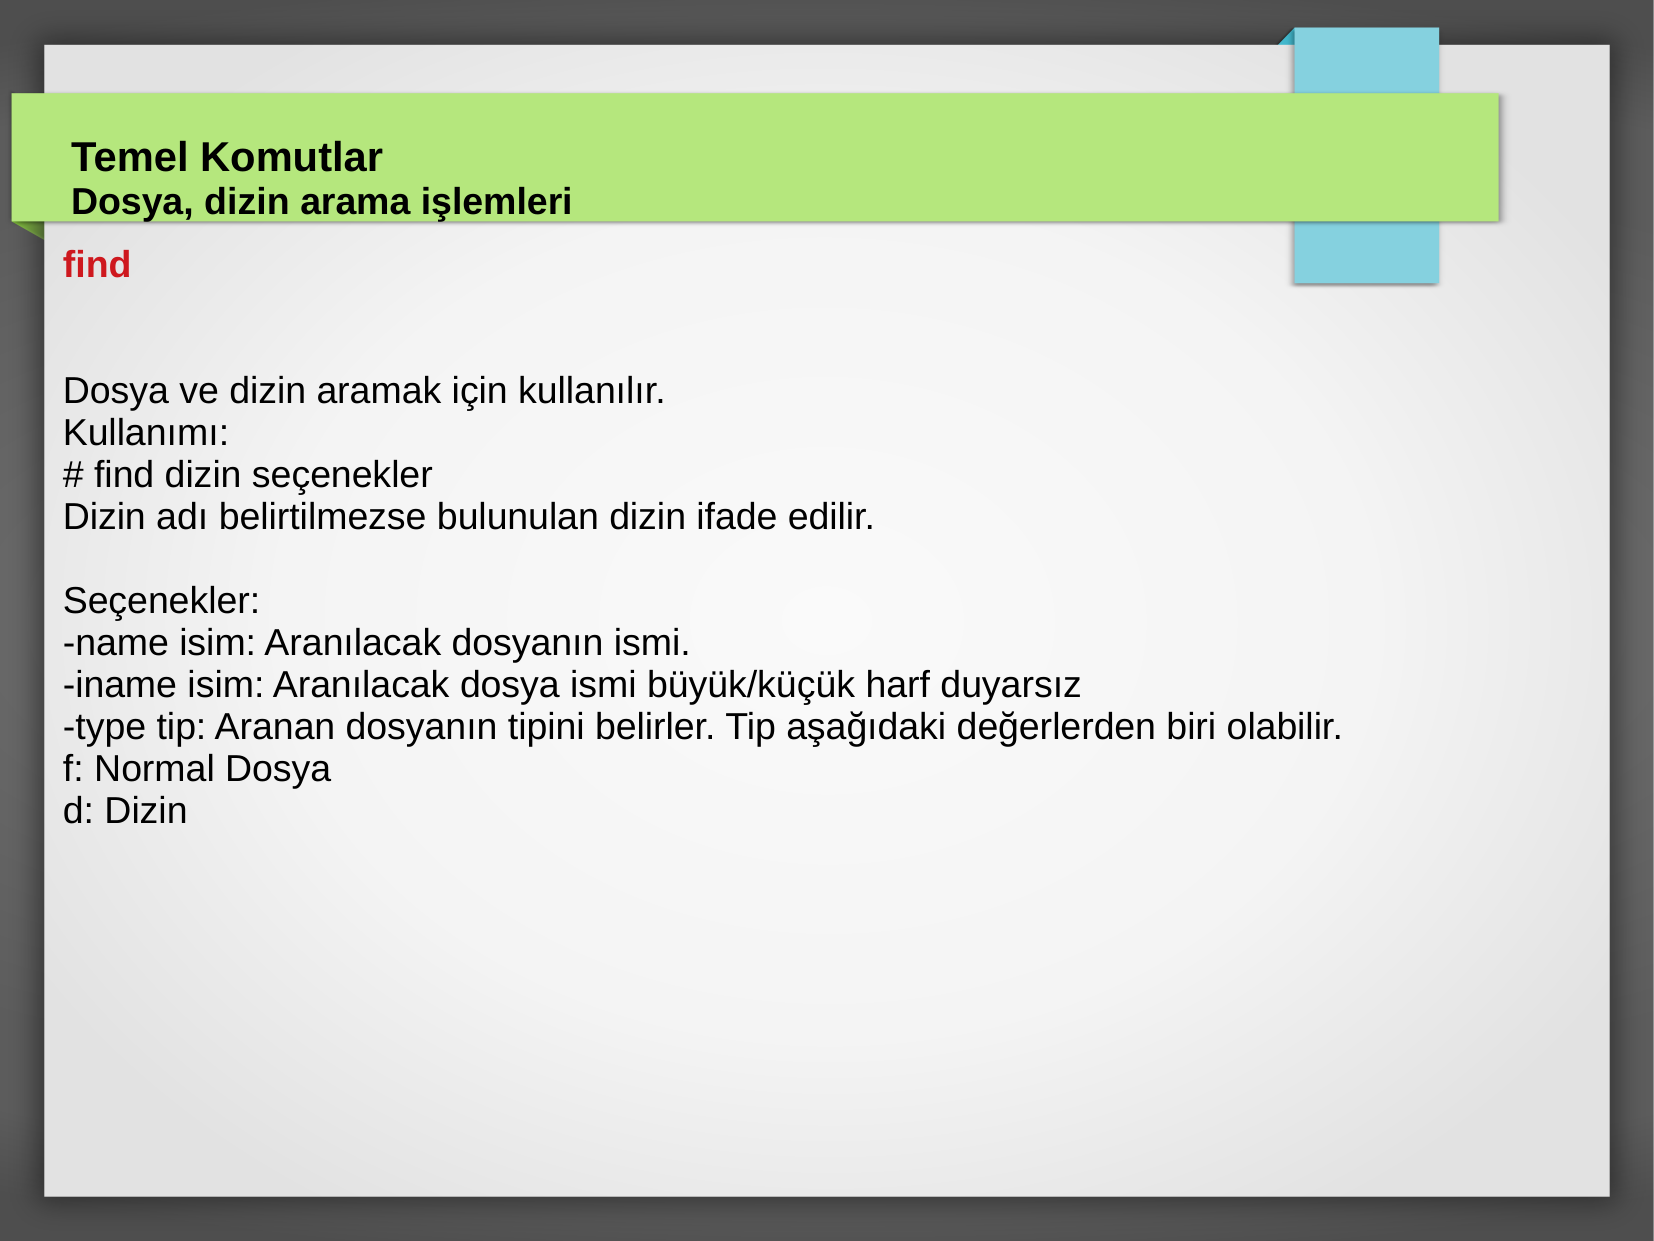

Temel Komutlar
Dosya, dizin arama işlemleri
find
Dosya ve dizin aramak için kullanılır.
Kullanımı:
# find dizin seçenekler
Dizin adı belirtilmezse bulunulan dizin ifade edilir.
Seçenekler:
-name isim: Aranılacak dosyanın ismi.
-iname isim: Aranılacak dosya ismi büyük/küçük harf duyarsız
-type tip: Aranan dosyanın tipini belirler. Tip aşağıdaki değerlerden biri olabilir.
f: Normal Dosya
d: Dizin